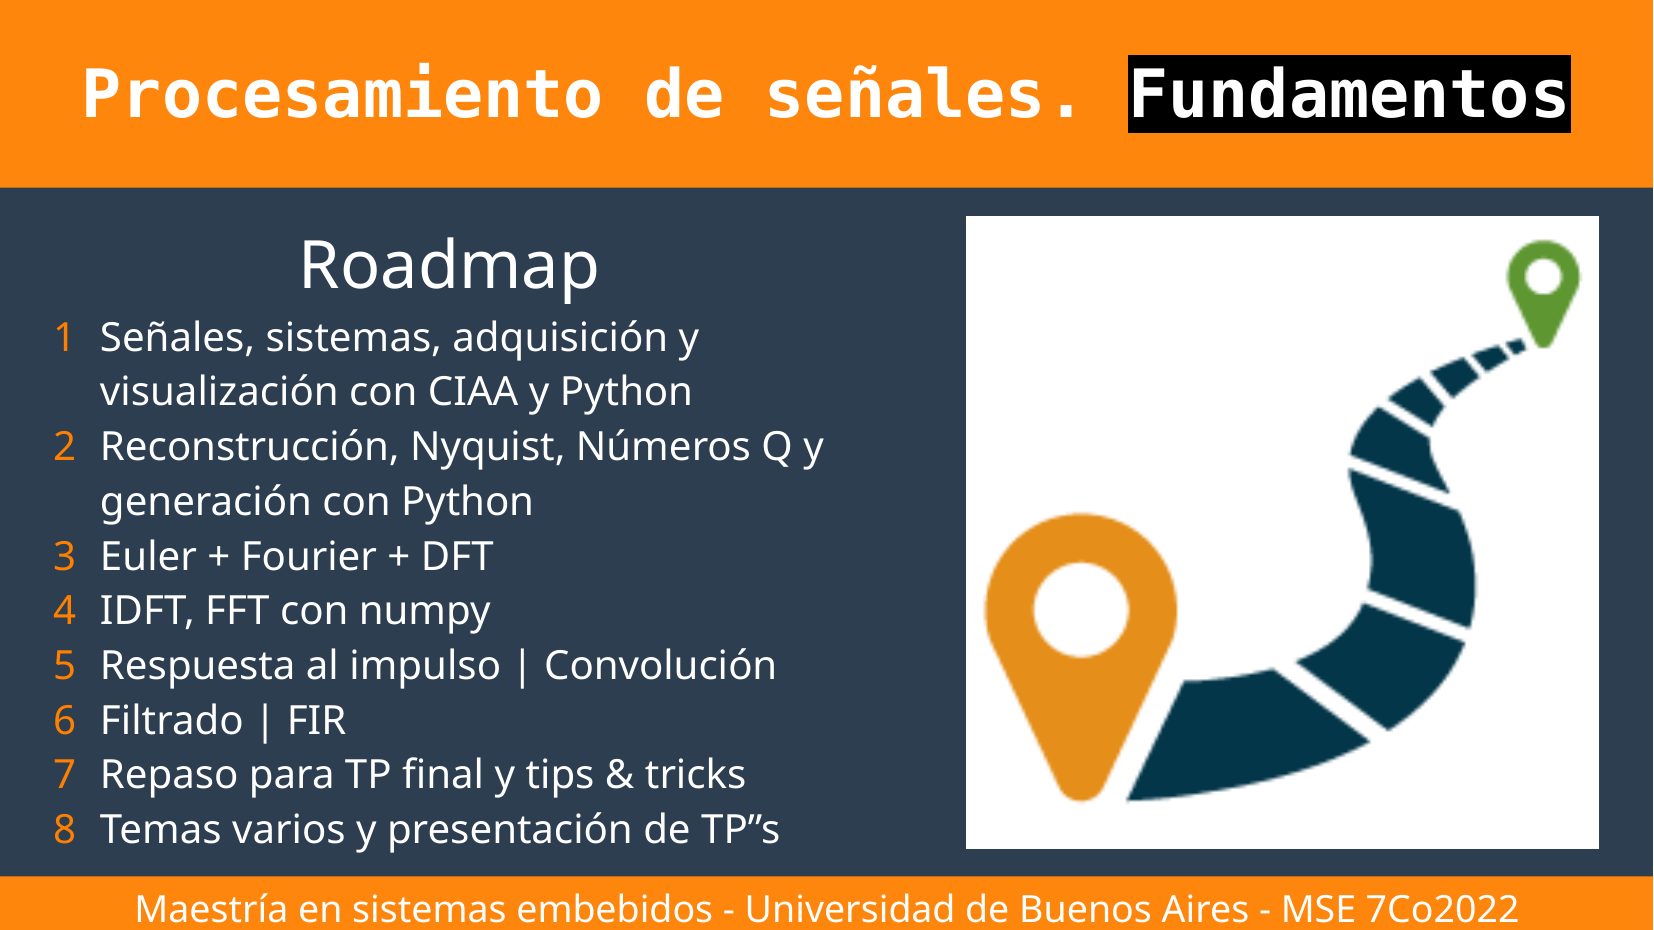

# Procesamiento de señales. Fundamentos
Roadmap
Señales, sistemas, adquisición y visualización con CIAA y Python
Reconstrucción, Nyquist, Números Q y generación con Python
Euler + Fourier + DFT
IDFT, FFT con numpy
Respuesta al impulso | Convolución
Filtrado | FIR
Repaso para TP final y tips & tricks
Temas varios y presentación de TP”s